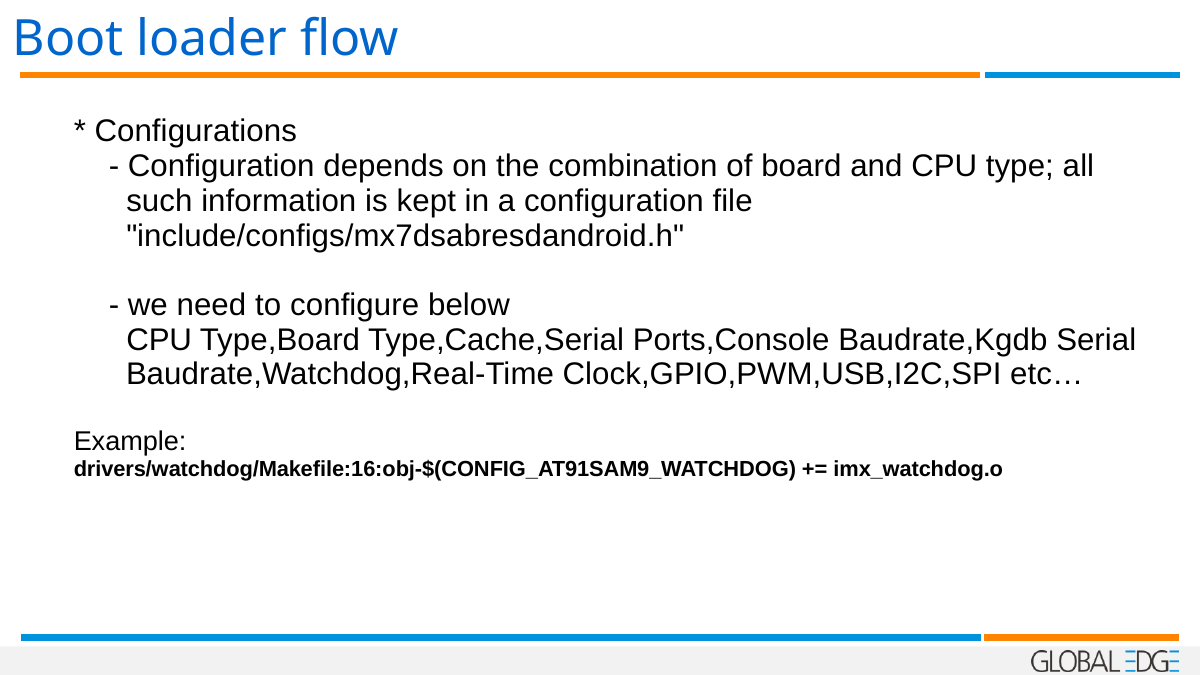

# Boot loader flow
* Configurations
 - Configuration depends on the combination of board and CPU type; all
 such information is kept in a configuration file
 "include/configs/mx7dsabresdandroid.h"
 - we need to configure below
 CPU Type,Board Type,Cache,Serial Ports,Console Baudrate,Kgdb Serial Baudrate,Watchdog,Real-Time Clock,GPIO,PWM,USB,I2C,SPI etc…
Example:
drivers/watchdog/Makefile:16:obj-$(CONFIG_AT91SAM9_WATCHDOG) += imx_watchdog.o